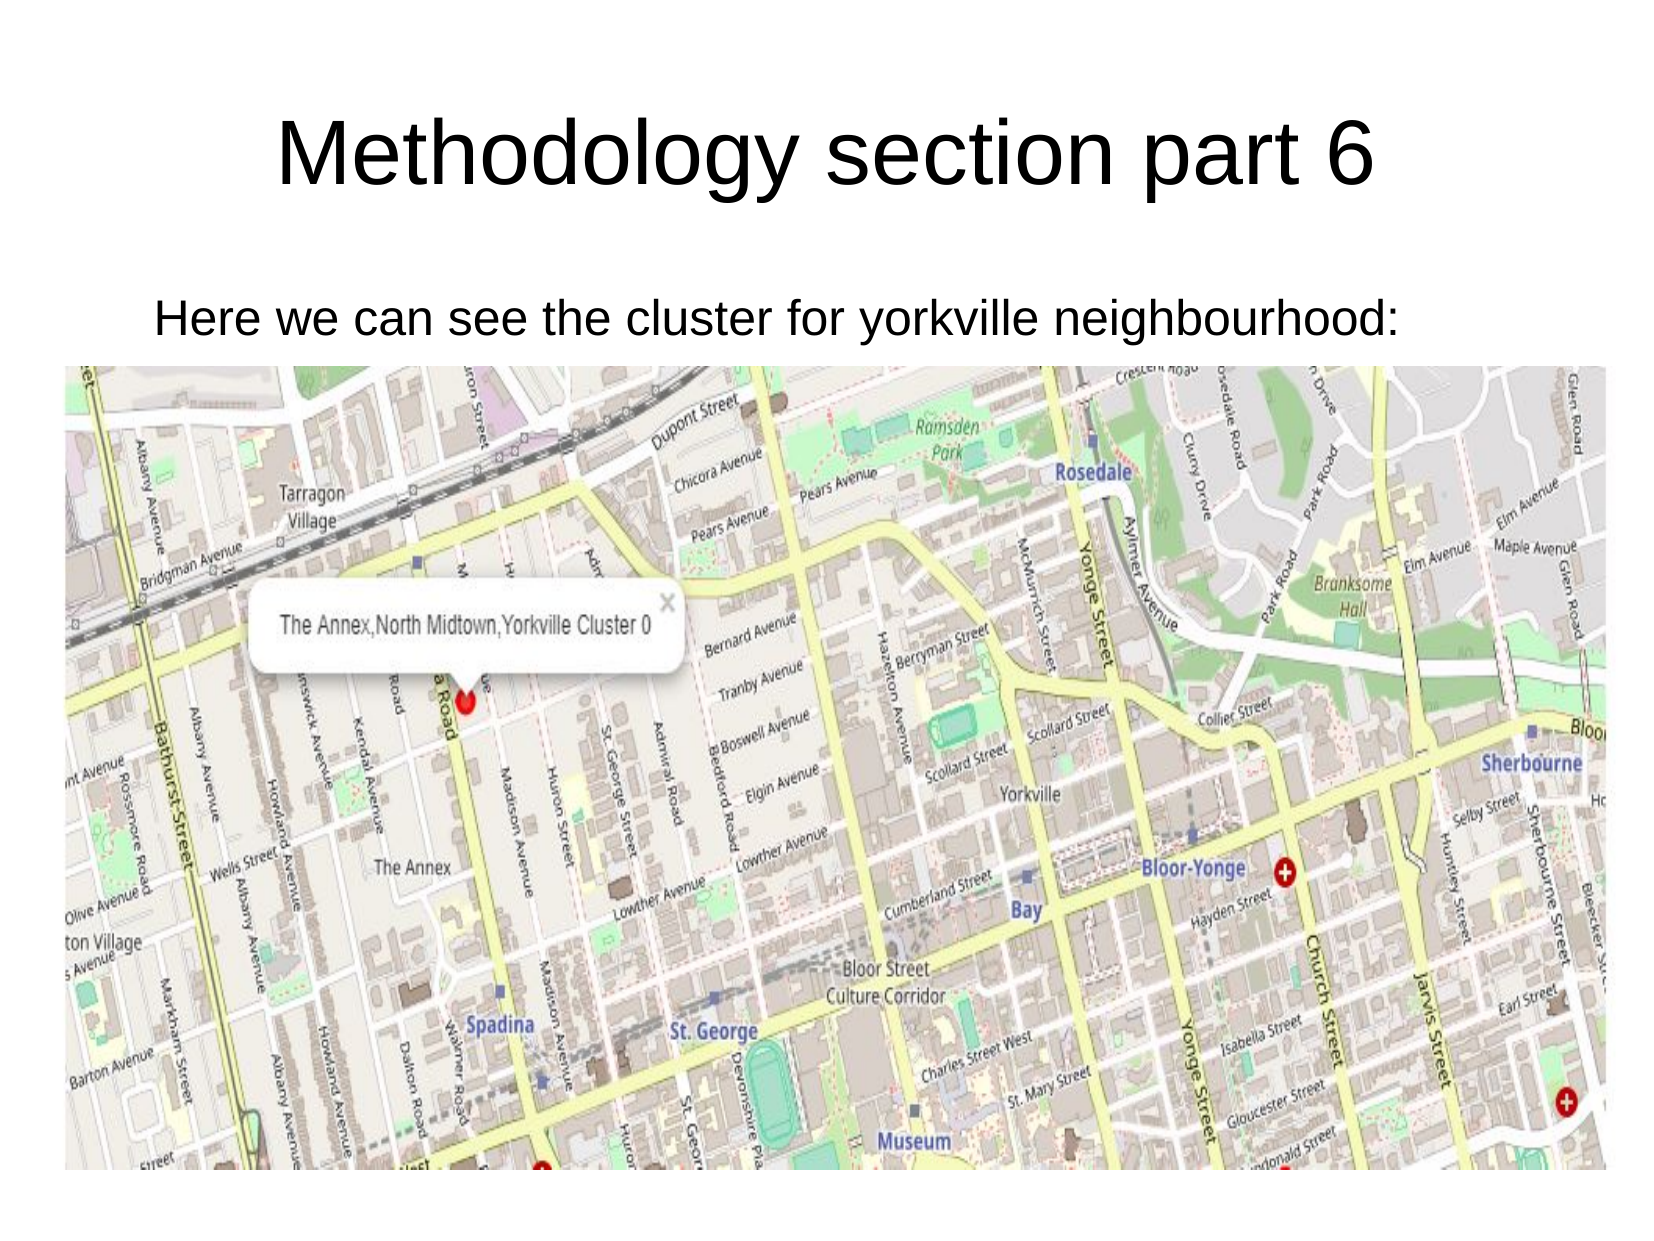

# Methodology section part 6
Here we can see the cluster for yorkville neighbourhood: